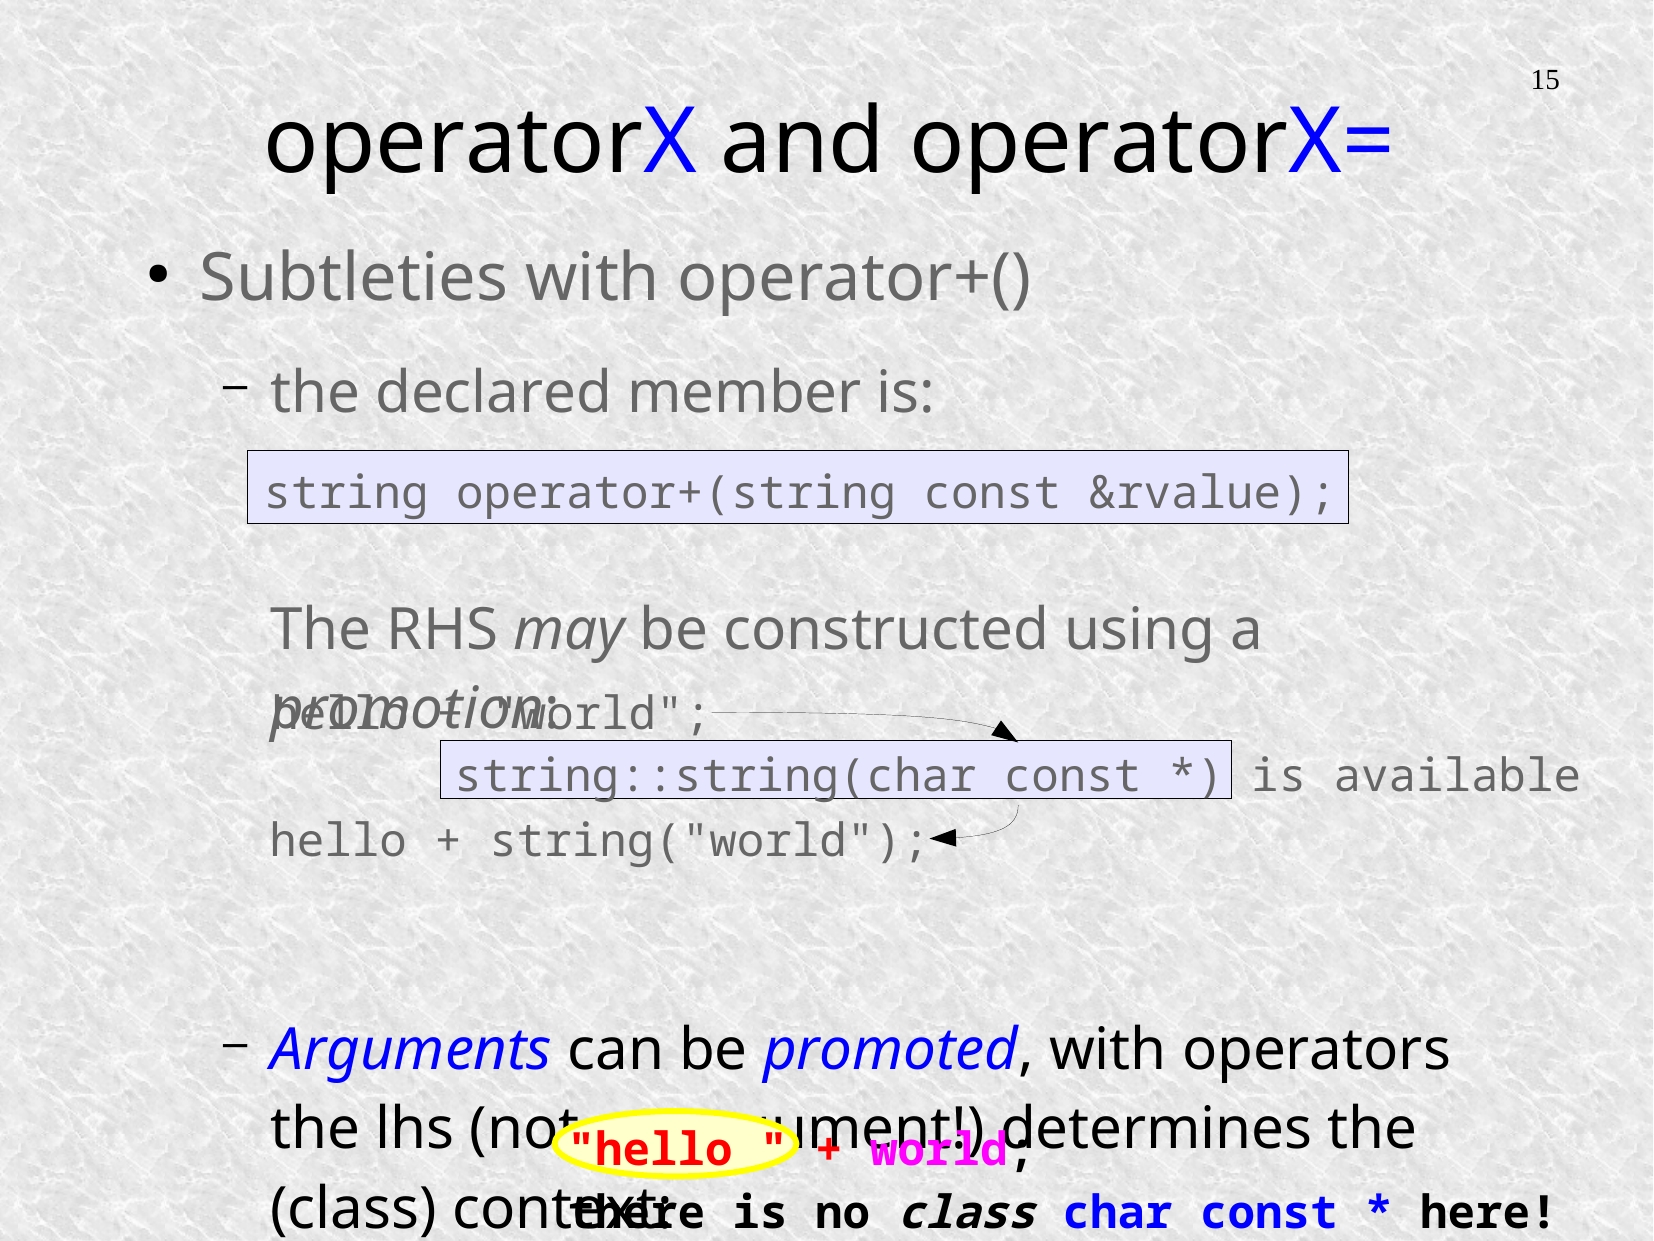

# operatorX and operatorX=
15
Subtleties with operator+()
the declared member is:
The RHS may be constructed using a promotion:
Arguments can be promoted, with operators the lhs (not an argument!) determines the (class) context:
string operator+(string const &rvalue);
hello + "world";
string::string(char const *) is available
hello + string("world");
"hello " + world;
there is no class char const * here!